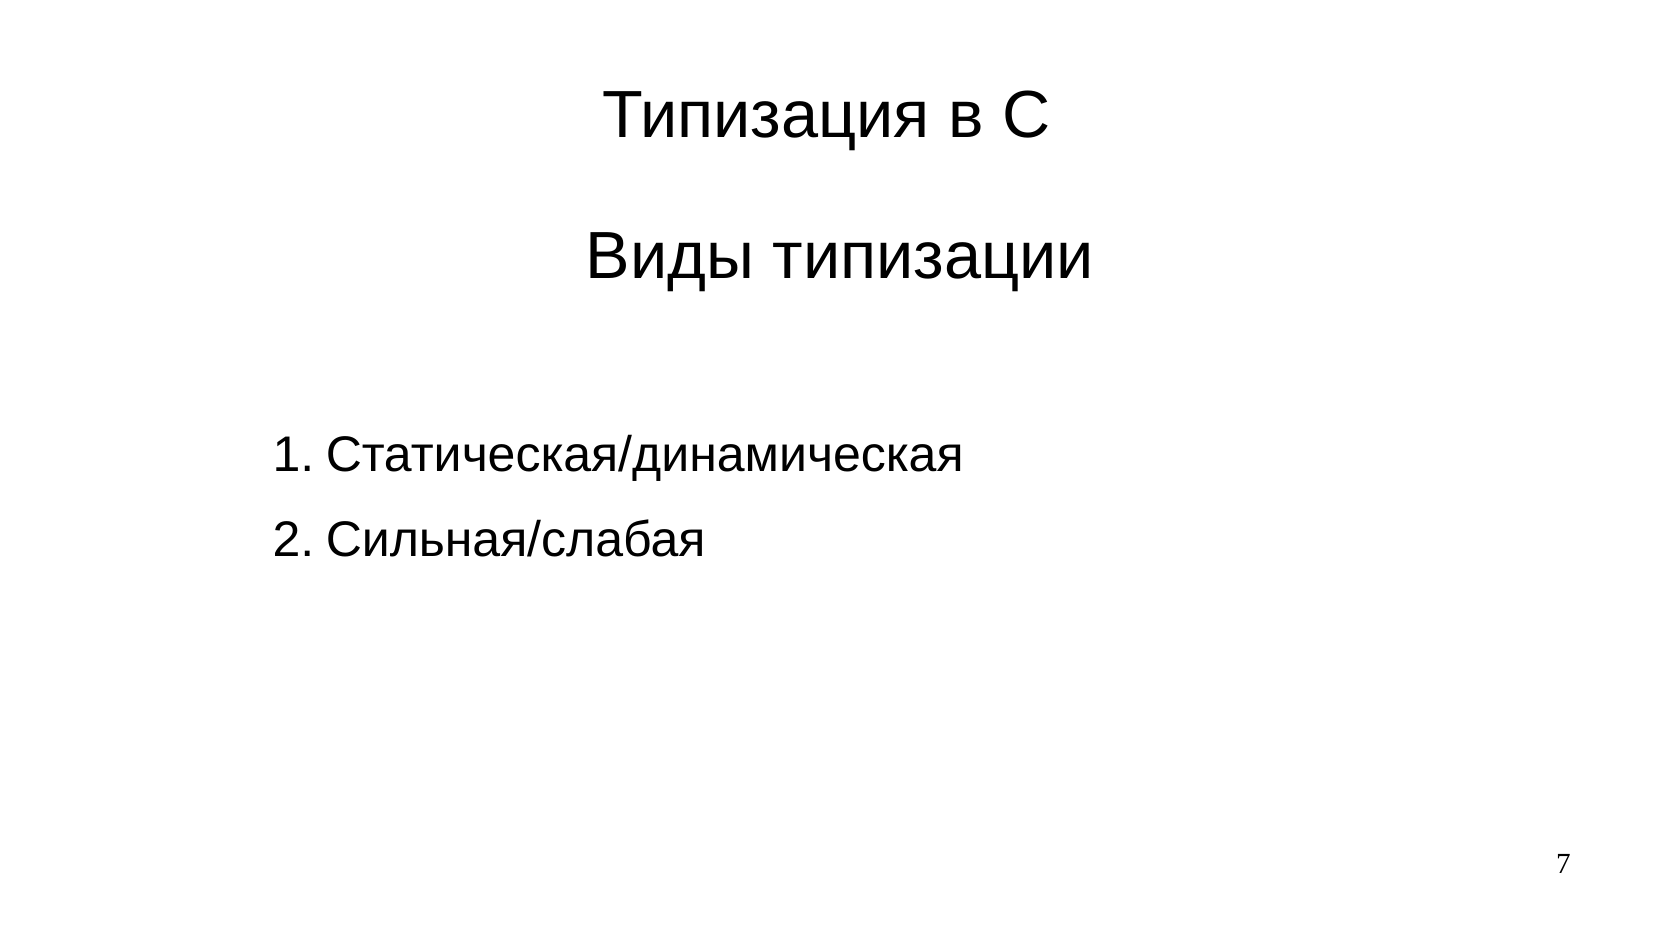

# Типизация в C
Виды типизации
Статическая/динамическая
Сильная/слабая
7